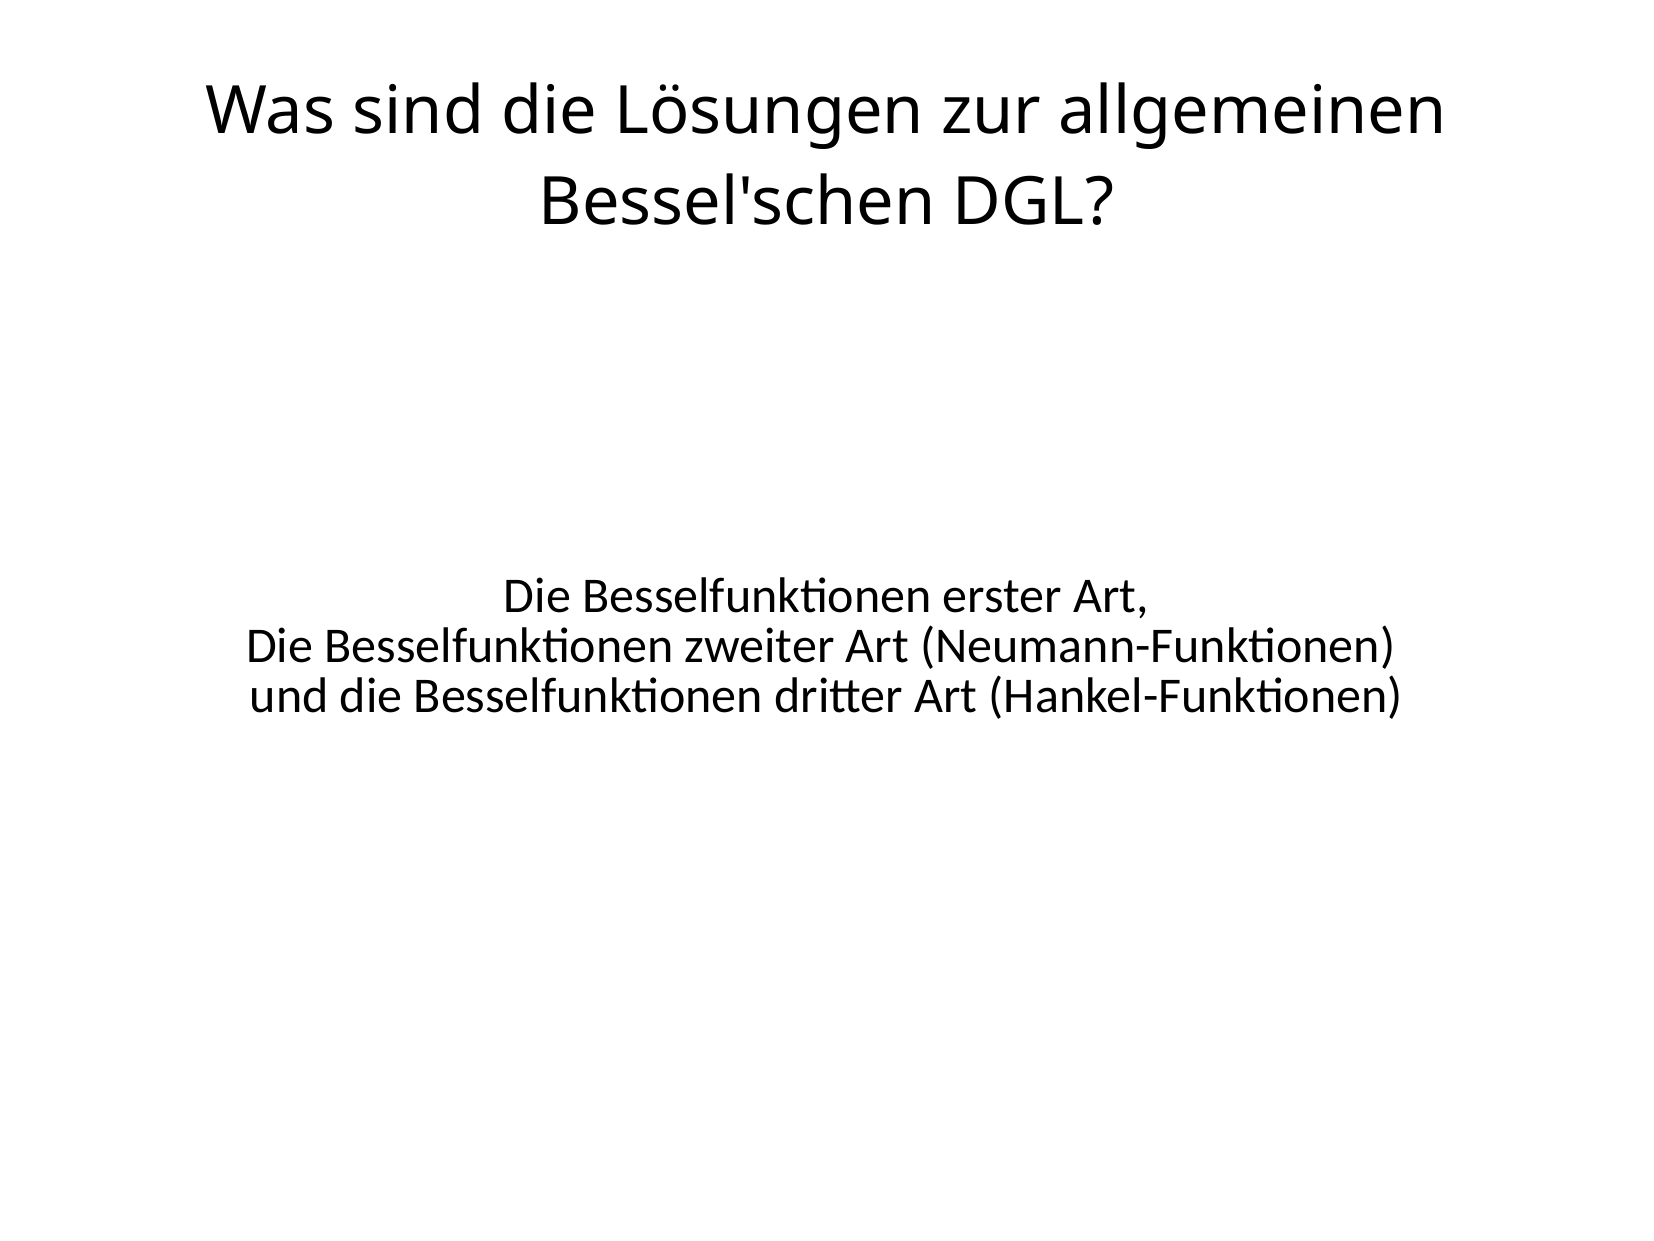

# Was sind die Lösungen zur allgemeinen Bessel'schen DGL?
Die Besselfunktionen erster Art,
Die Besselfunktionen zweiter Art (Neumann-Funktionen)
und die Besselfunktionen dritter Art (Hankel-Funktionen)